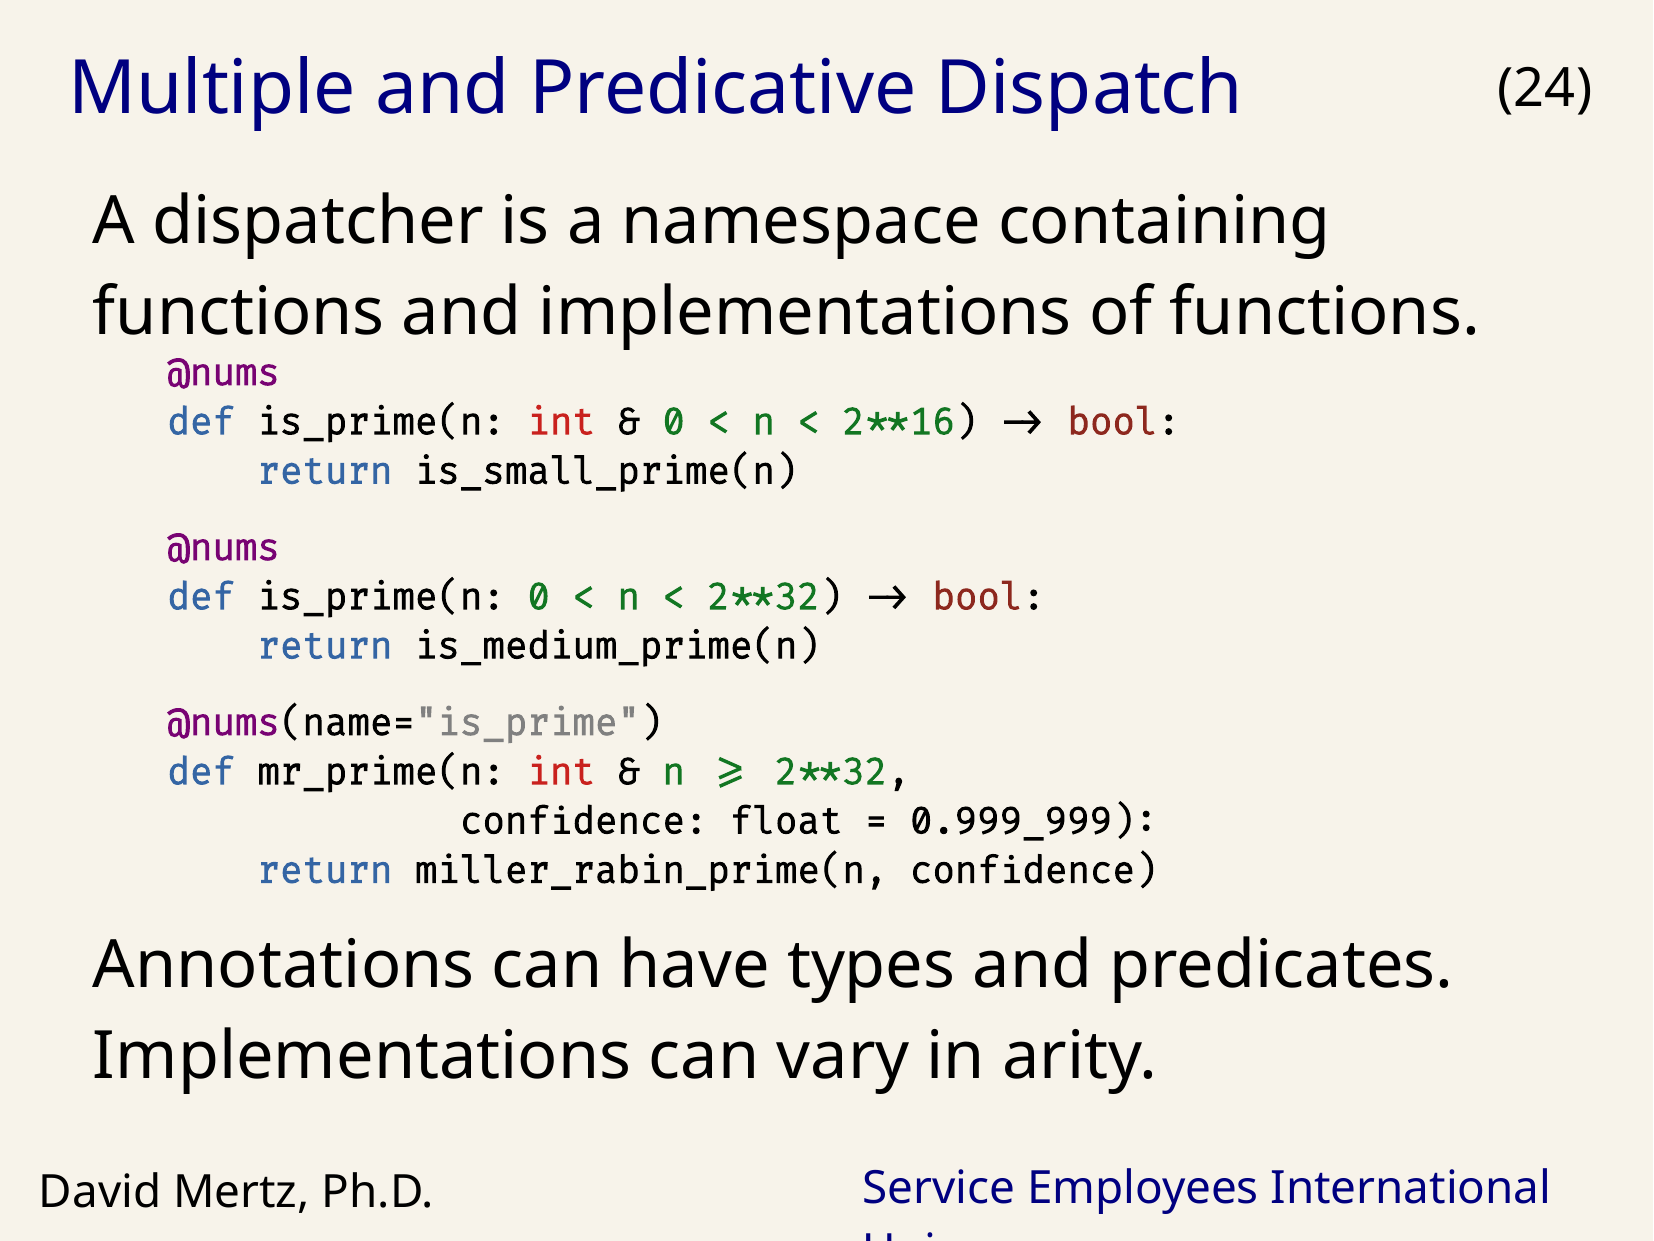

A dispatcher is a namespace containing functions and implementations of functions.
@nums
def is_prime(n: int & 0 < n < 2**16) -> bool:
 return is_small_prime(n)
@nums
def is_prime(n: 0 < n < 2**32) -> bool:
 return is_medium_prime(n)
@nums(name="is_prime")
def mr_prime(n: int & n >= 2**32,
 confidence: float = 0.999_999):
 return miller_rabin_prime(n, confidence)
Annotations can have types and predicates. Implementations can vary in arity.